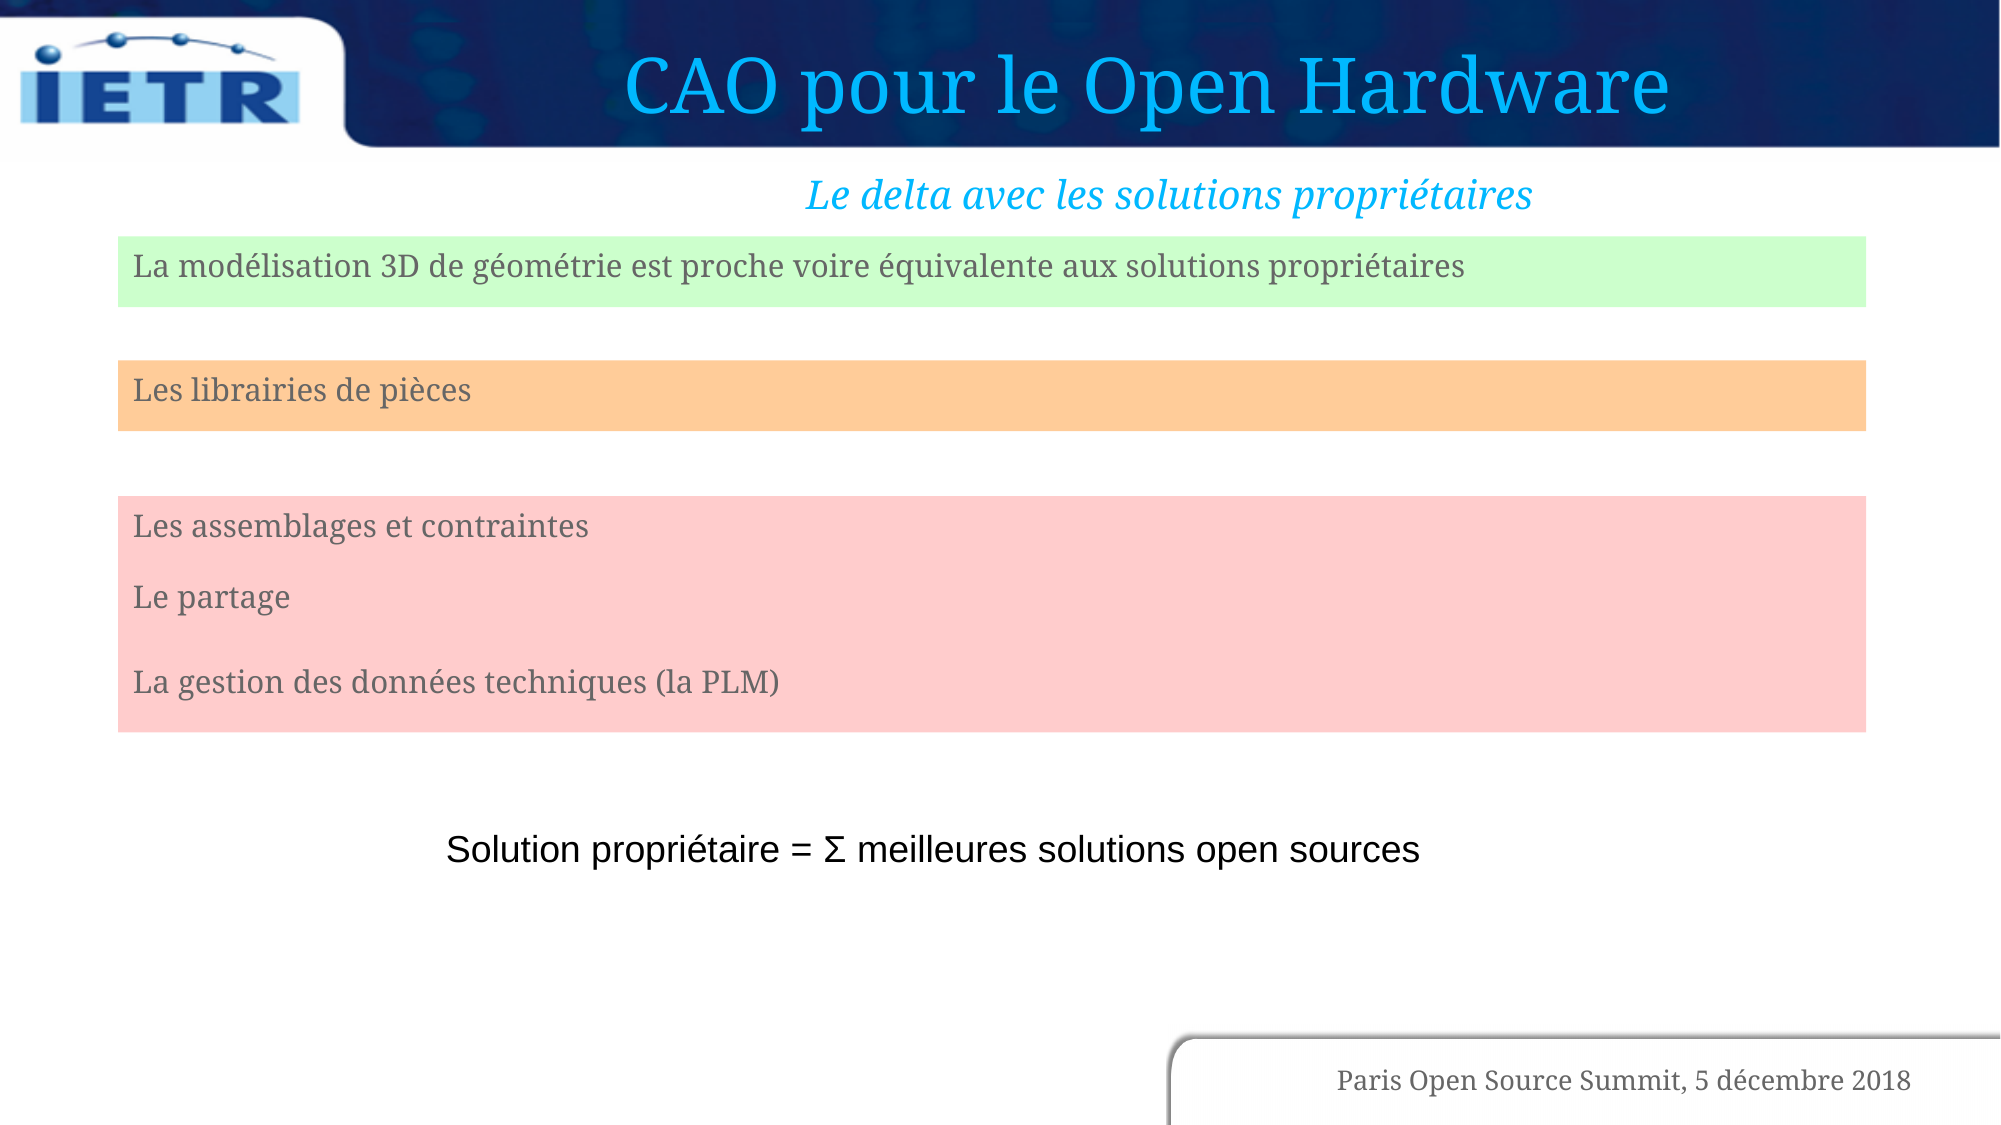

CAO pour le Open Hardware
Le delta avec les solutions propriétaires
La modélisation 3D de géométrie est proche voire équivalente aux solutions propriétaires
Les librairies de pièces
Les assemblages et contraintes
Le partage
La gestion des données techniques (la PLM)
Solution propriétaire = Σ meilleures solutions open sources
Paris Open Source Summit, 5 décembre 2018